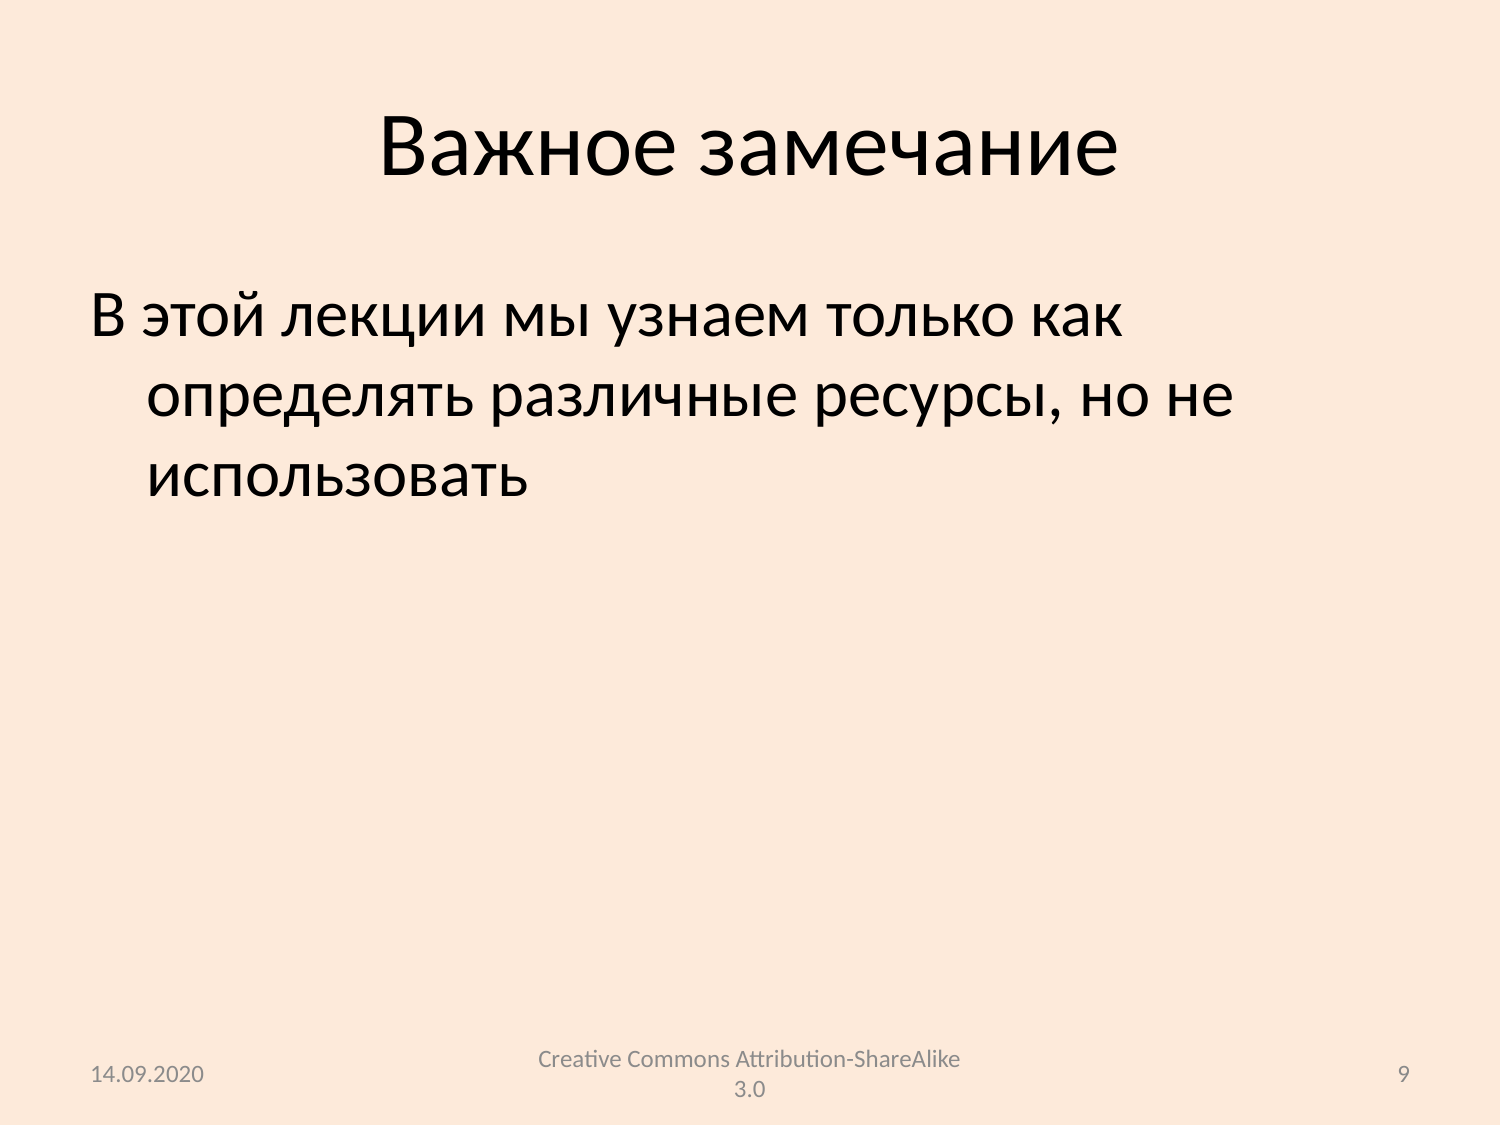

# Важное замечание
В этой лекции мы узнаем только как определять различные ресурсы, но не использовать
14.09.2020
Creative Commons Attribution-ShareAlike 3.0